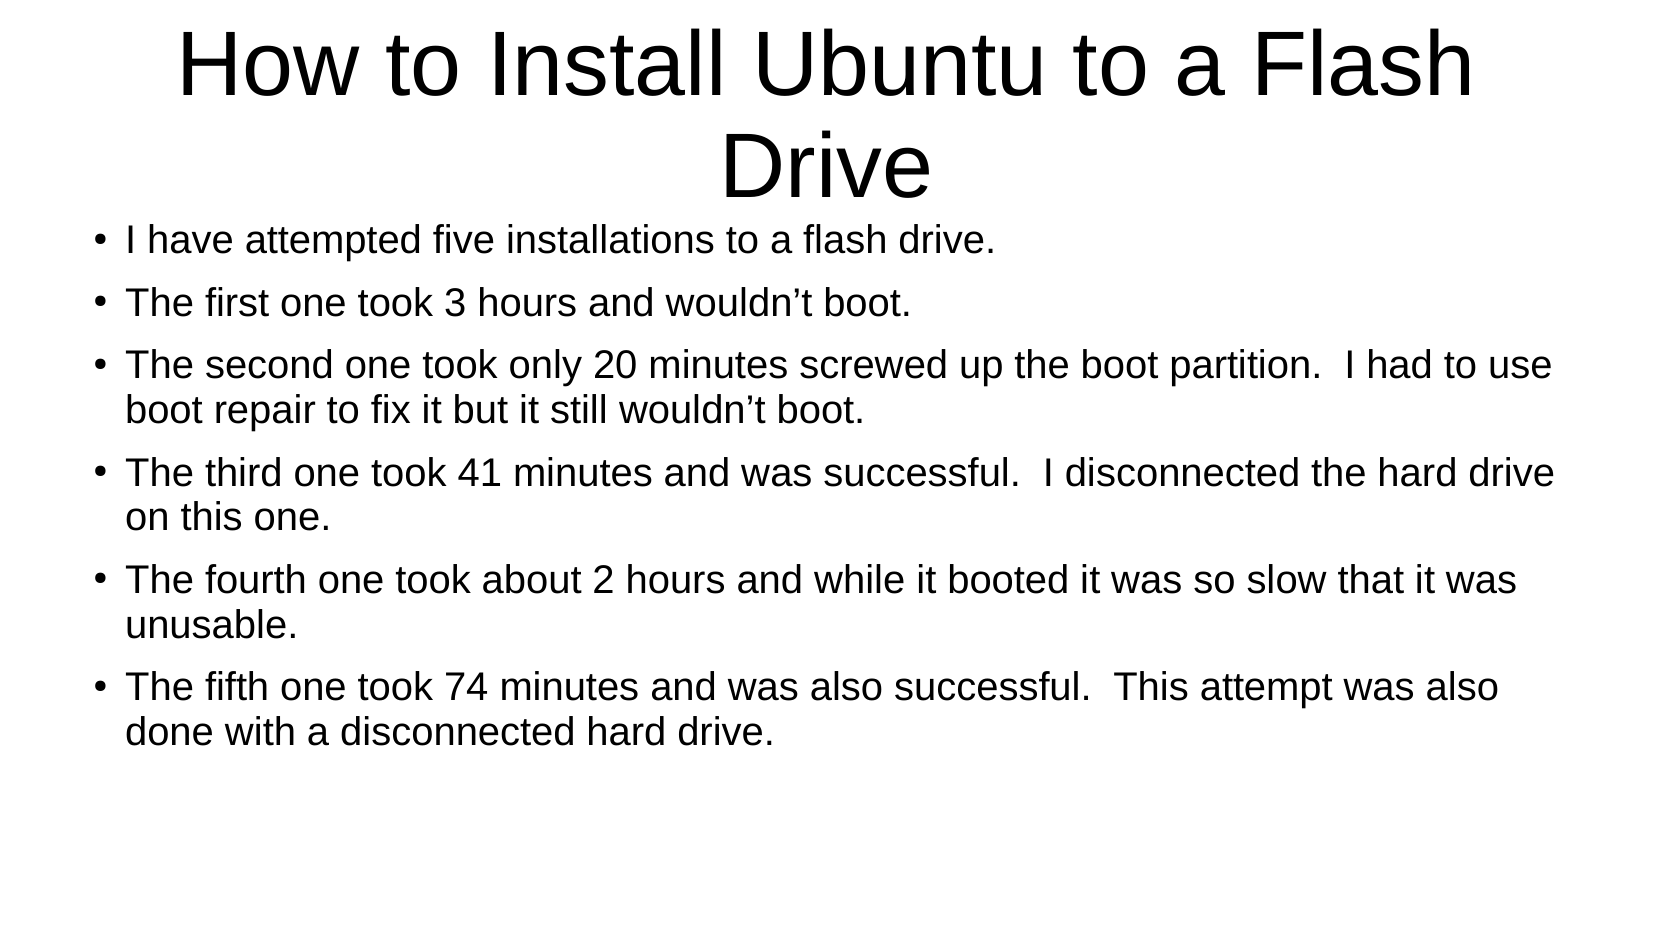

# How to Install Ubuntu to a Flash Drive
I have attempted five installations to a flash drive.
The first one took 3 hours and wouldn’t boot.
The second one took only 20 minutes screwed up the boot partition. I had to use boot repair to fix it but it still wouldn’t boot.
The third one took 41 minutes and was successful. I disconnected the hard drive on this one.
The fourth one took about 2 hours and while it booted it was so slow that it was unusable.
The fifth one took 74 minutes and was also successful. This attempt was also done with a disconnected hard drive.